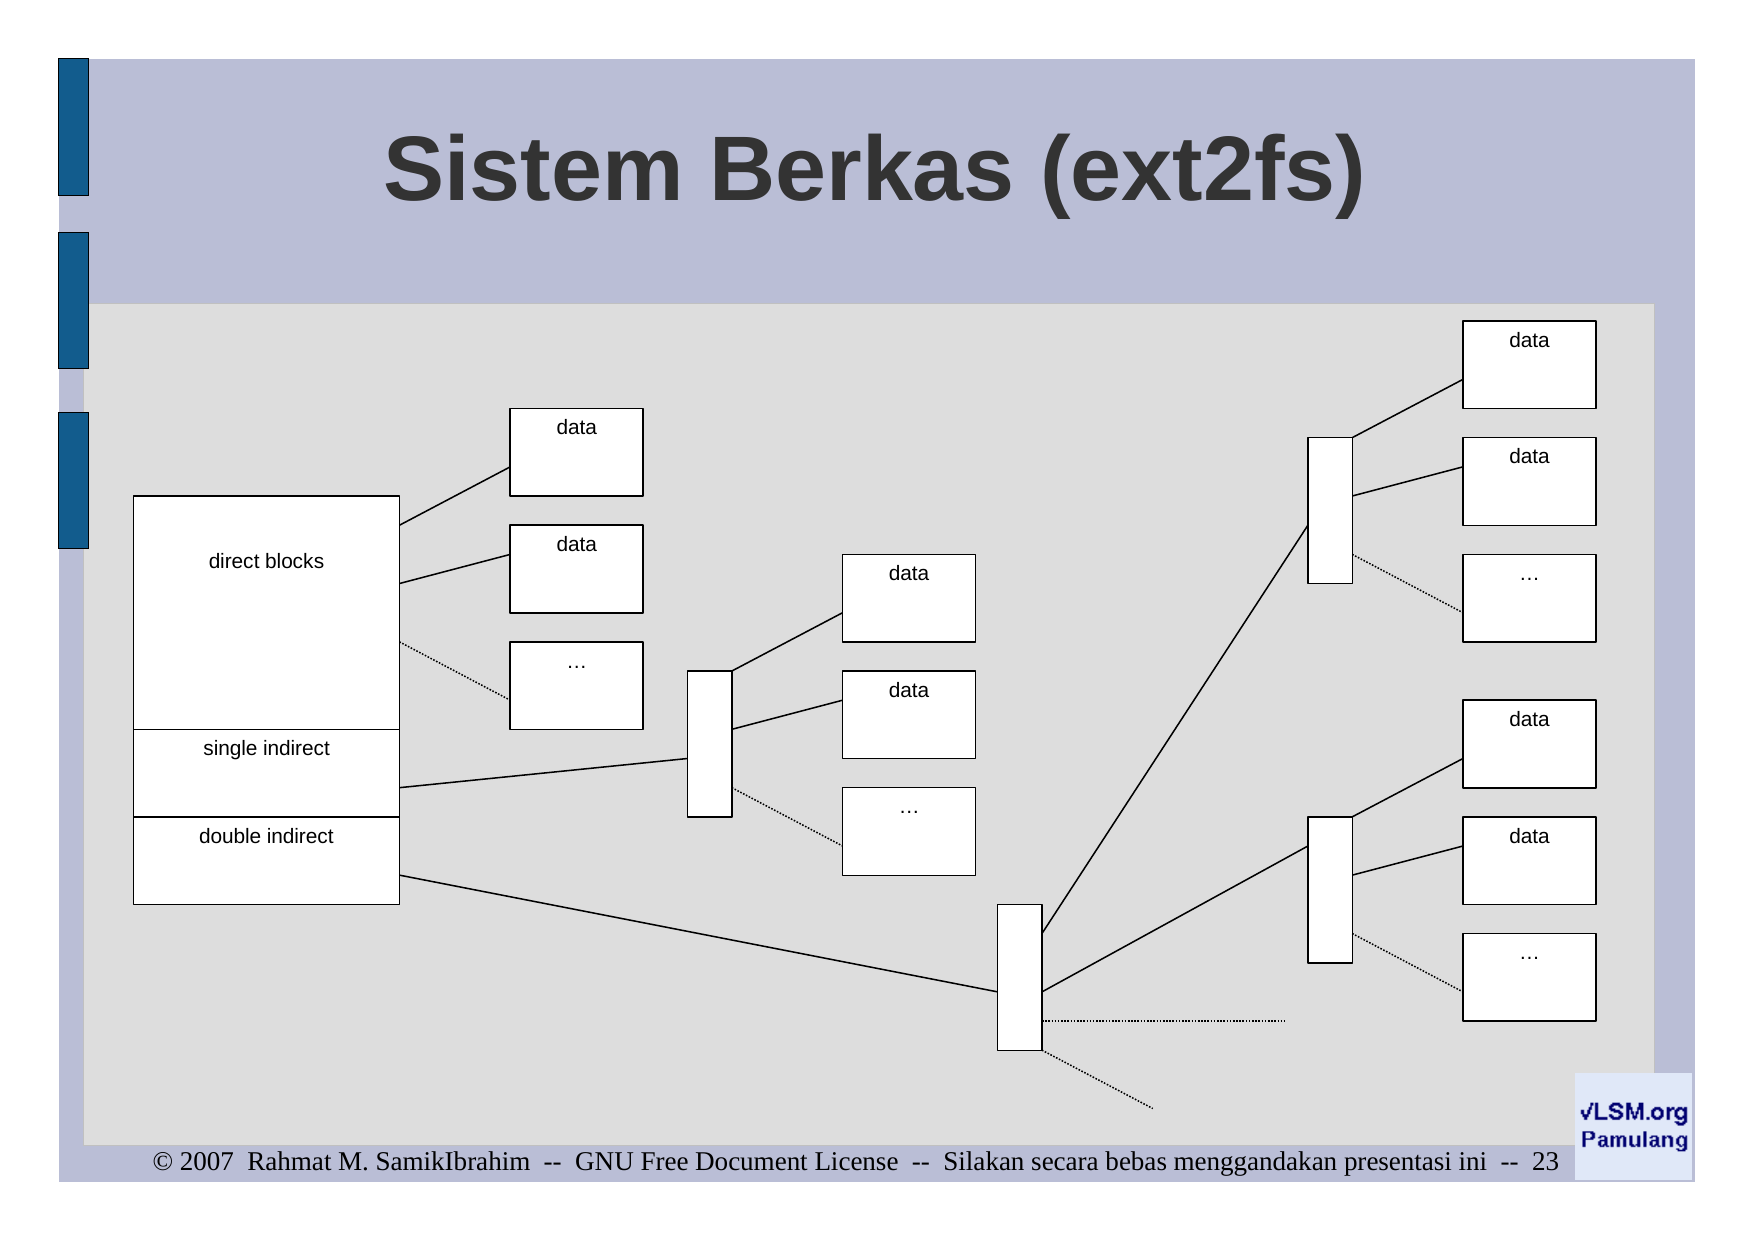

# Sistem Berkas (ext2fs)
data
data
…
data
data
…
data
data
…
direct blocks
single indirect
double indirect
data
data
…